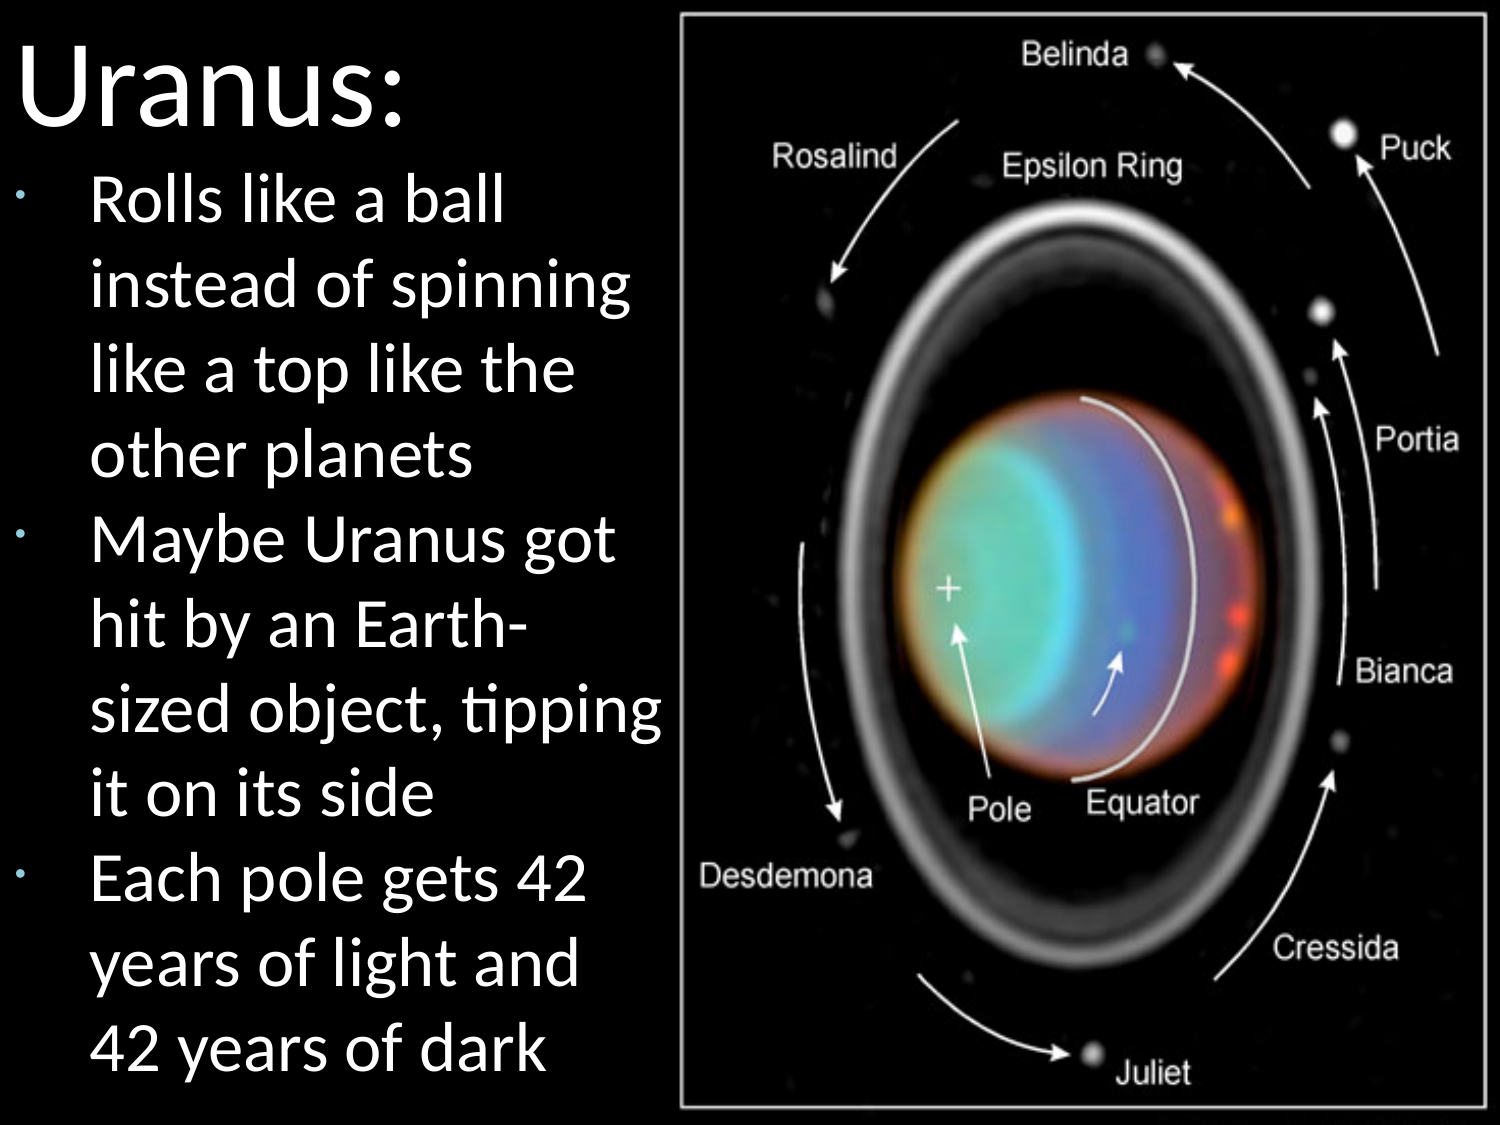

Uranus:
Rolls like a ball instead of spinning like a top like the other planets
Maybe Uranus got hit by an Earth-sized object, tipping it on its side
Each pole gets 42 years of light and 42 years of dark